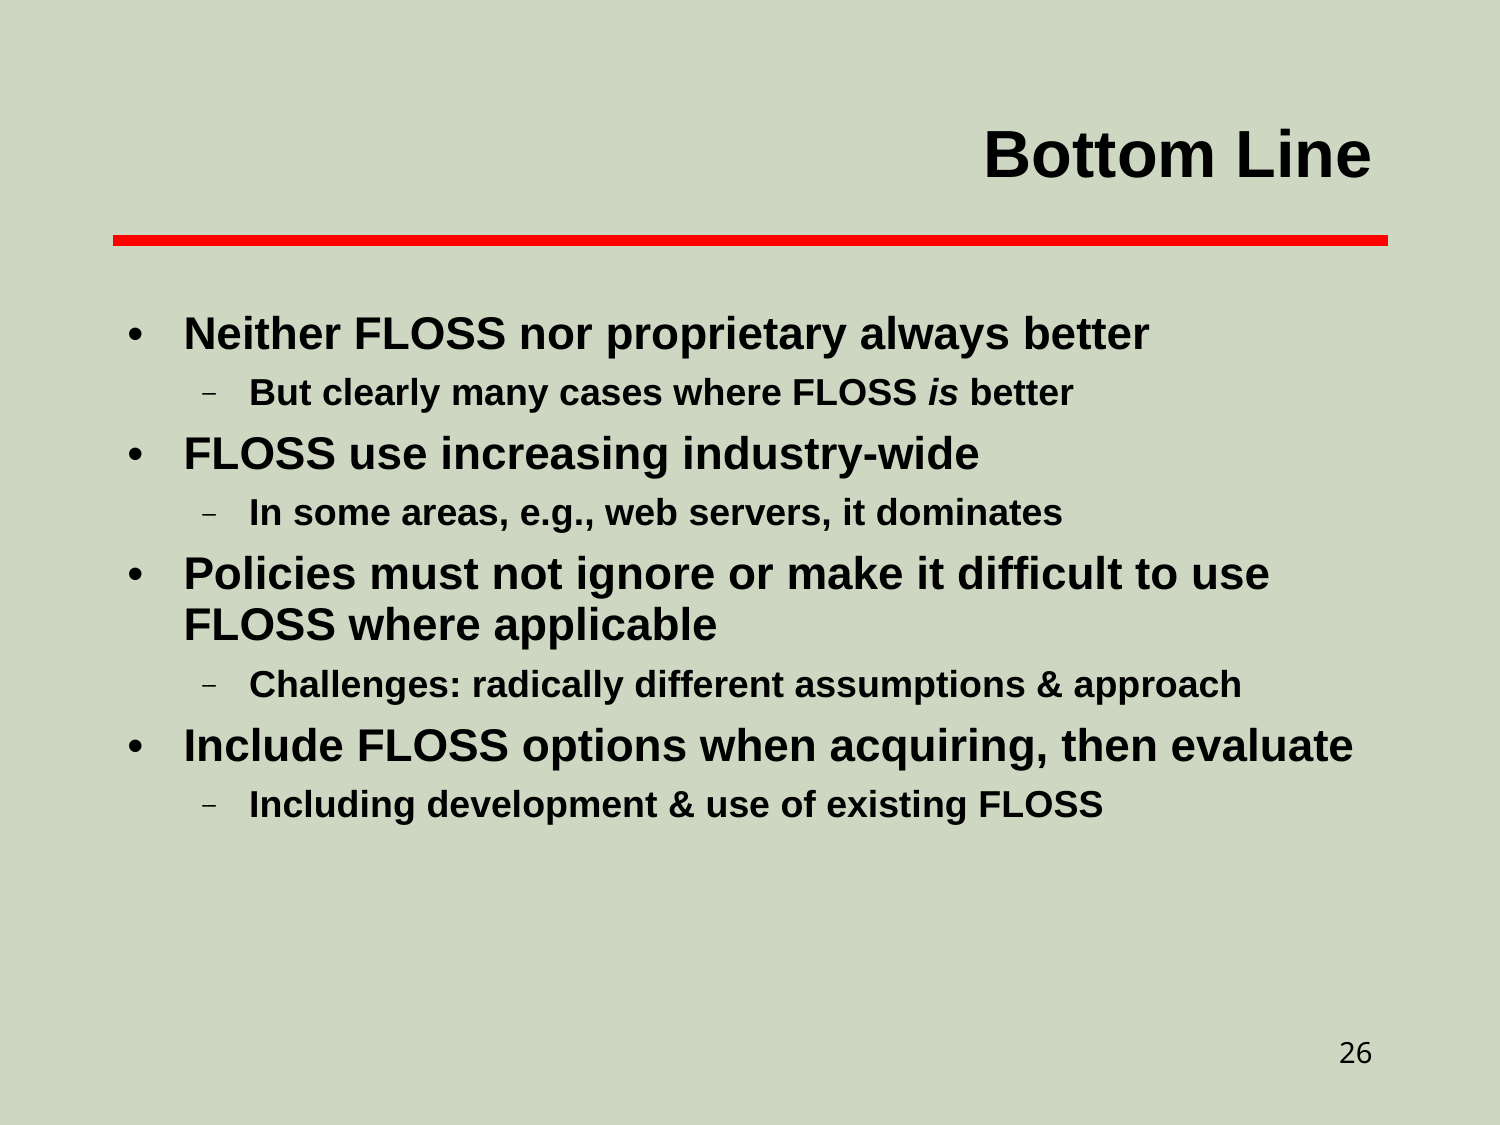

# Bottom Line
Neither FLOSS nor proprietary always better
But clearly many cases where FLOSS is better
FLOSS use increasing industry-wide
In some areas, e.g., web servers, it dominates
Policies must not ignore or make it difficult to use FLOSS where applicable
Challenges: radically different assumptions & approach
Include FLOSS options when acquiring, then evaluate
Including development & use of existing FLOSS